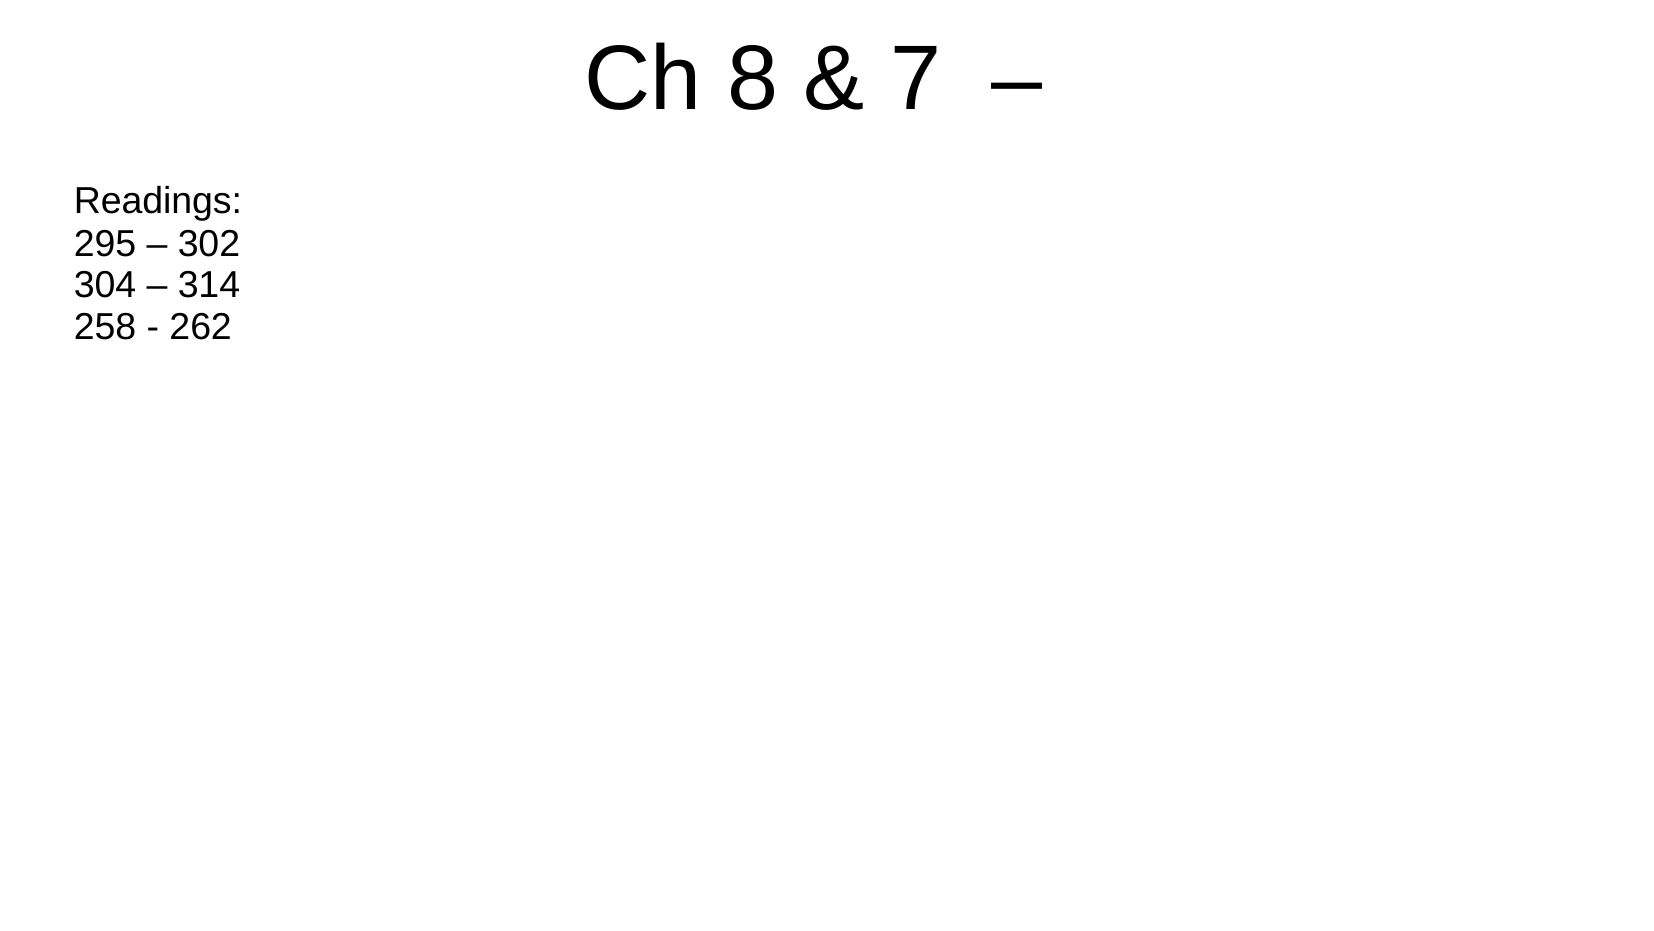

# Ch 8 & 7 –
Readings:
295 – 302
304 – 314
258 - 262